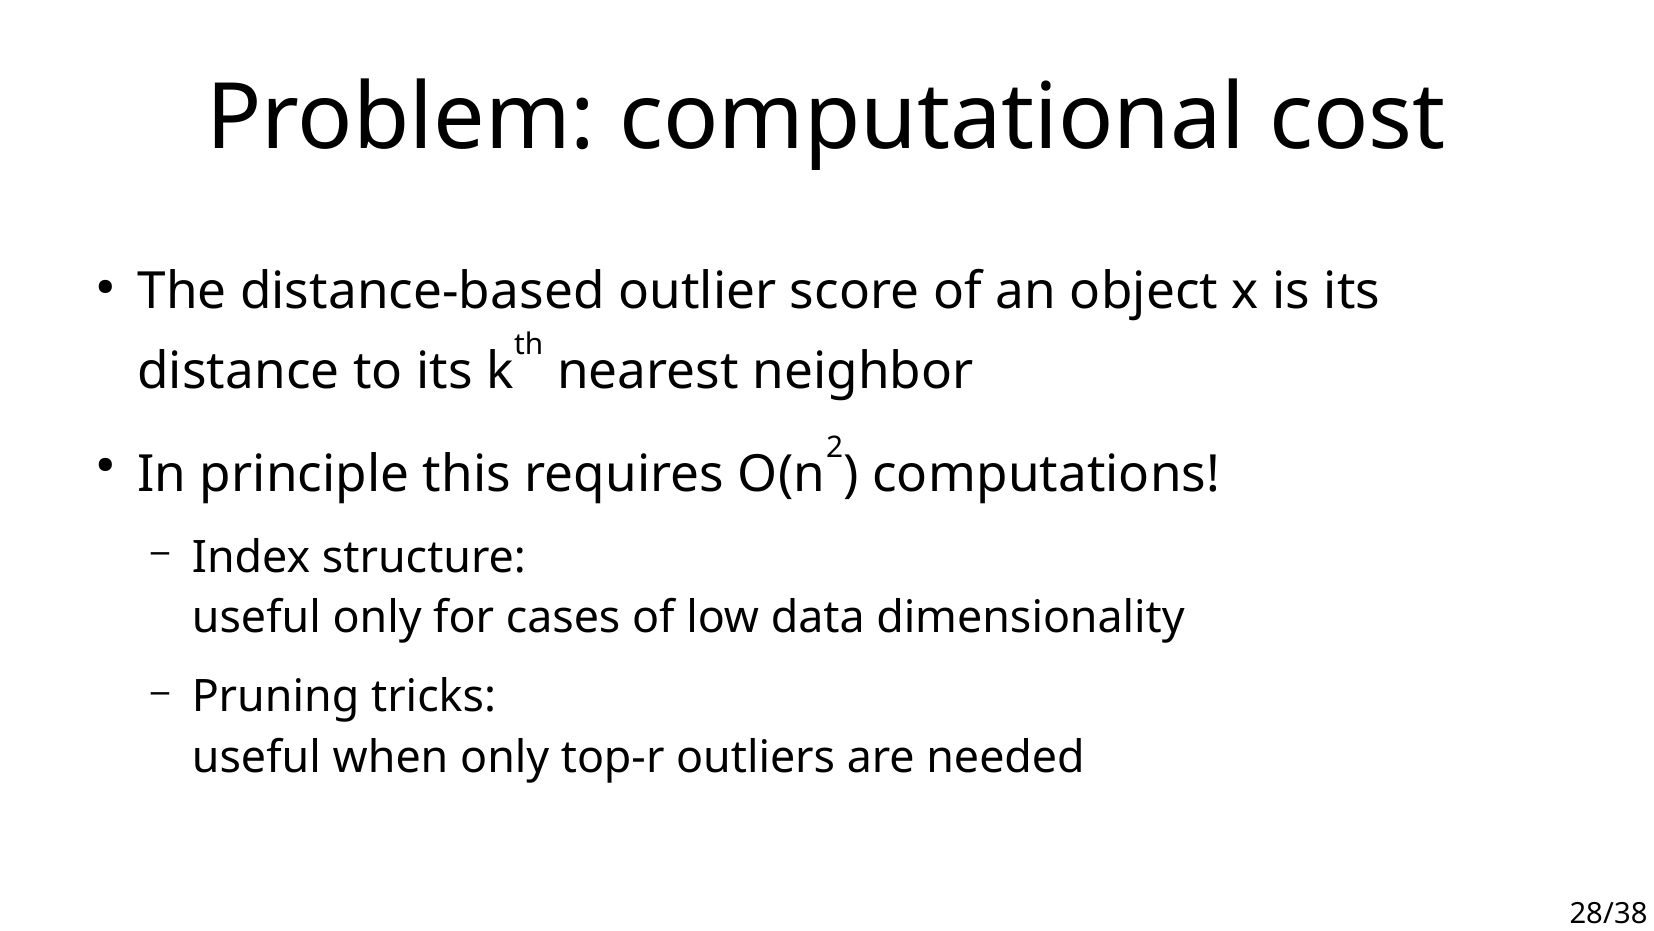

# Problem: computational cost
The distance-based outlier score of an object x is its distance to its kth nearest neighbor
In principle this requires O(n2) computations!
Index structure:
useful only for cases of low data dimensionality
Pruning tricks:
useful when only top-r outliers are needed
28